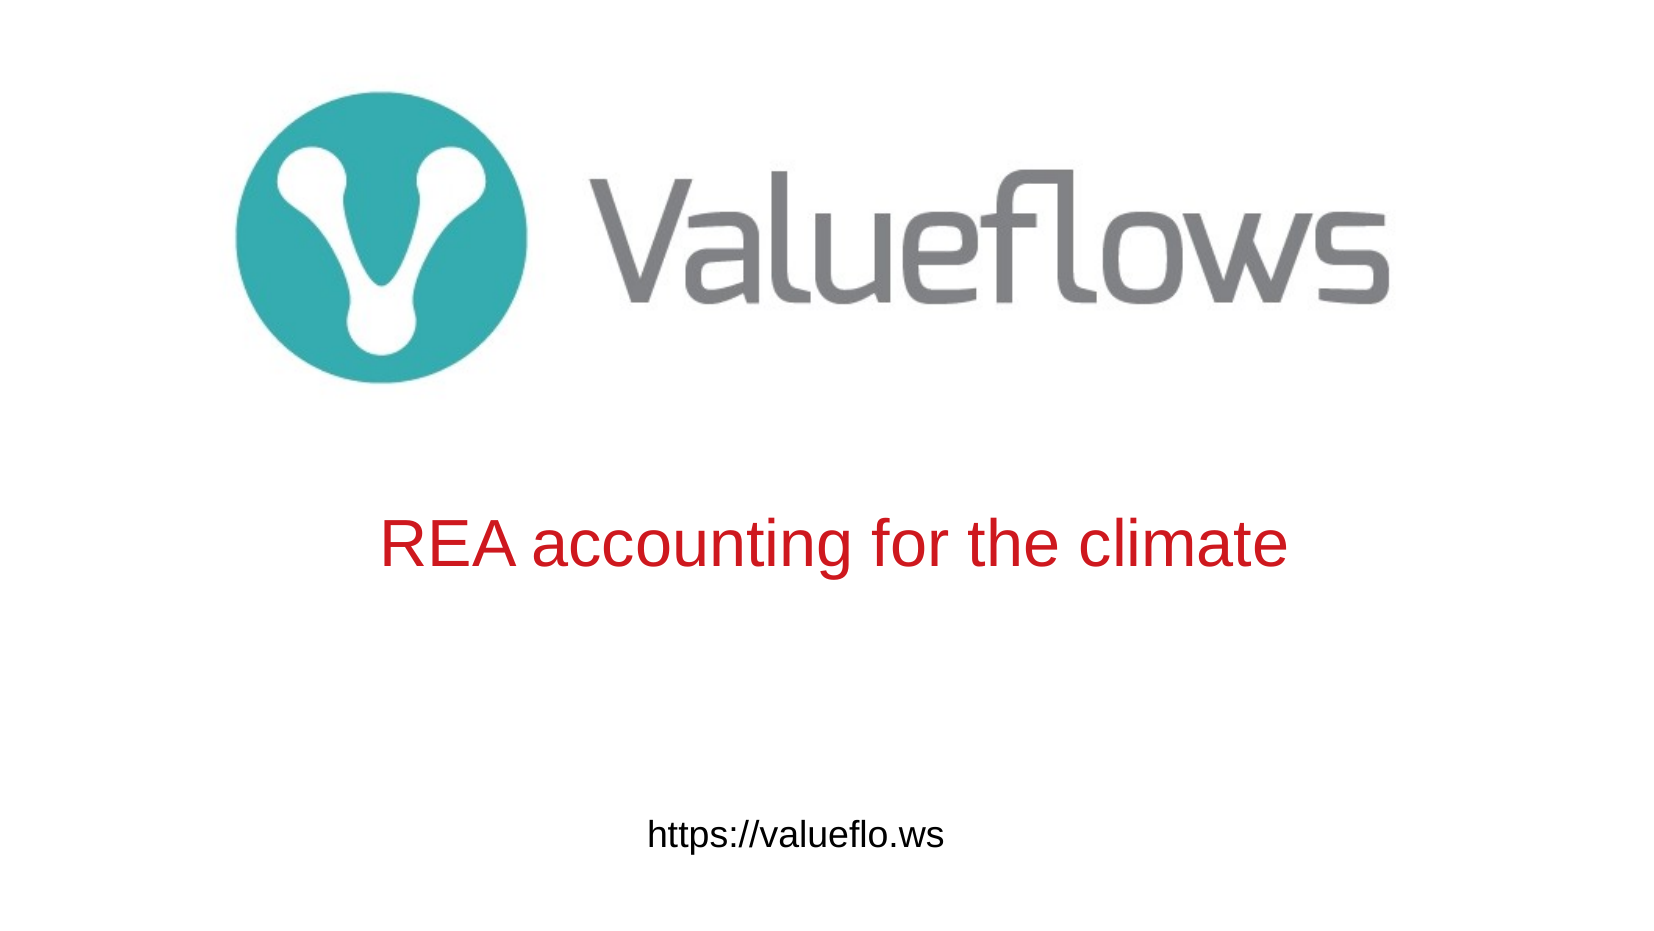

# REA accounting for the climate
https://valueflo.ws